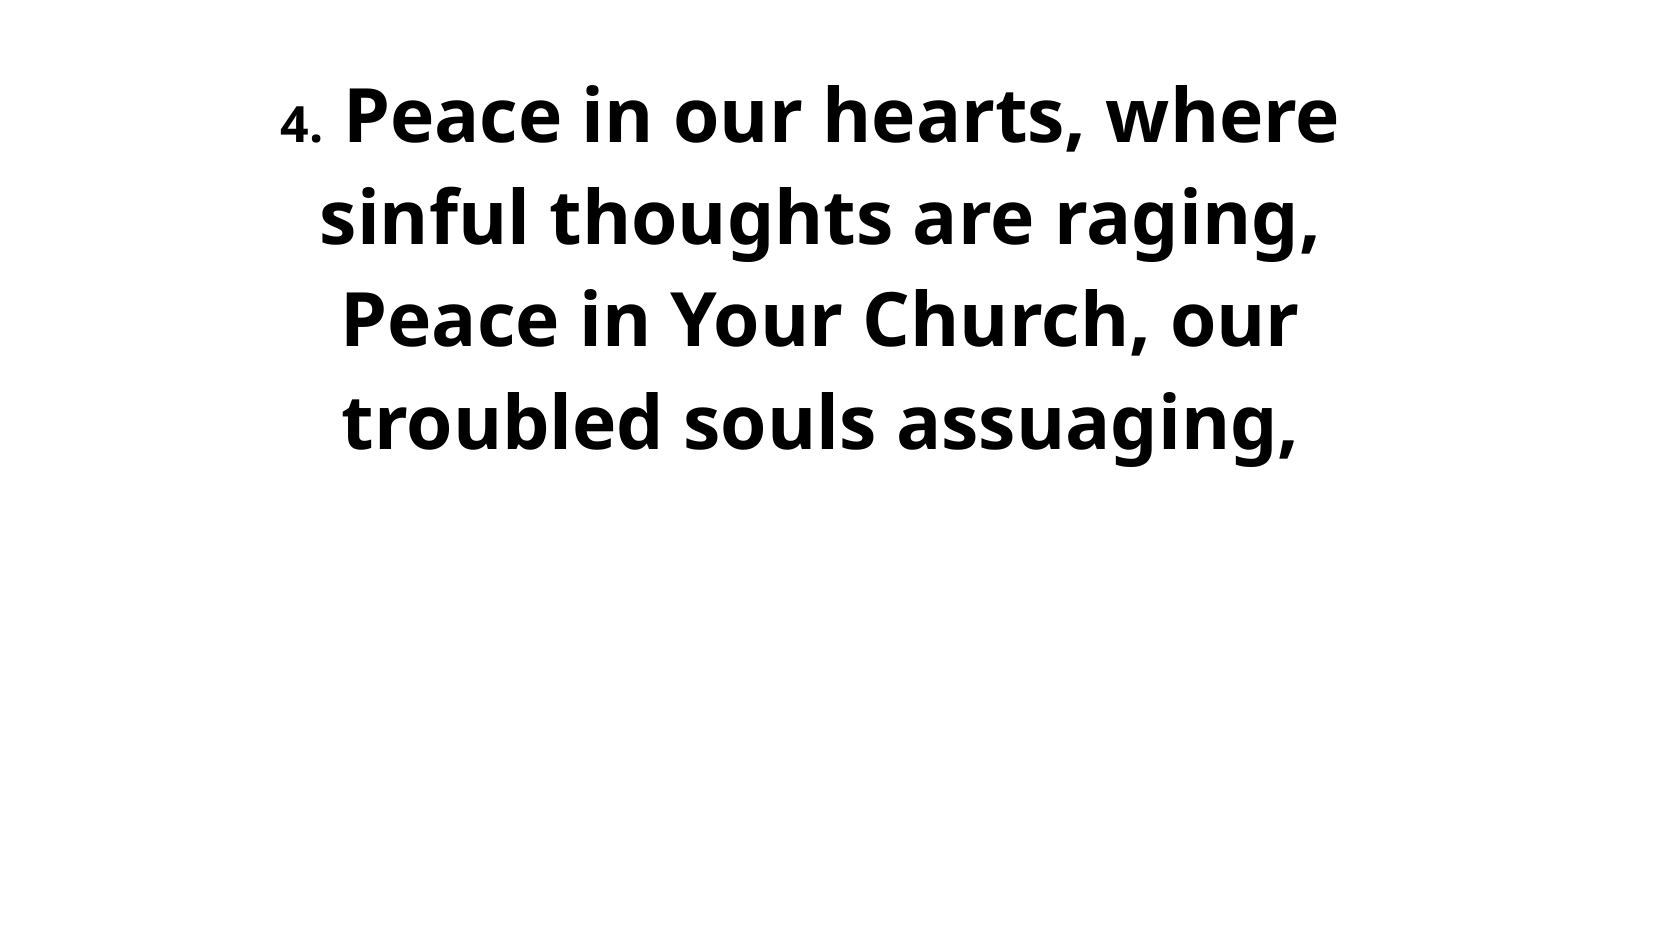

4. Peace in our hearts, where
sinful thoughts are raging,
Peace in Your Church, our
troubled souls assuaging,